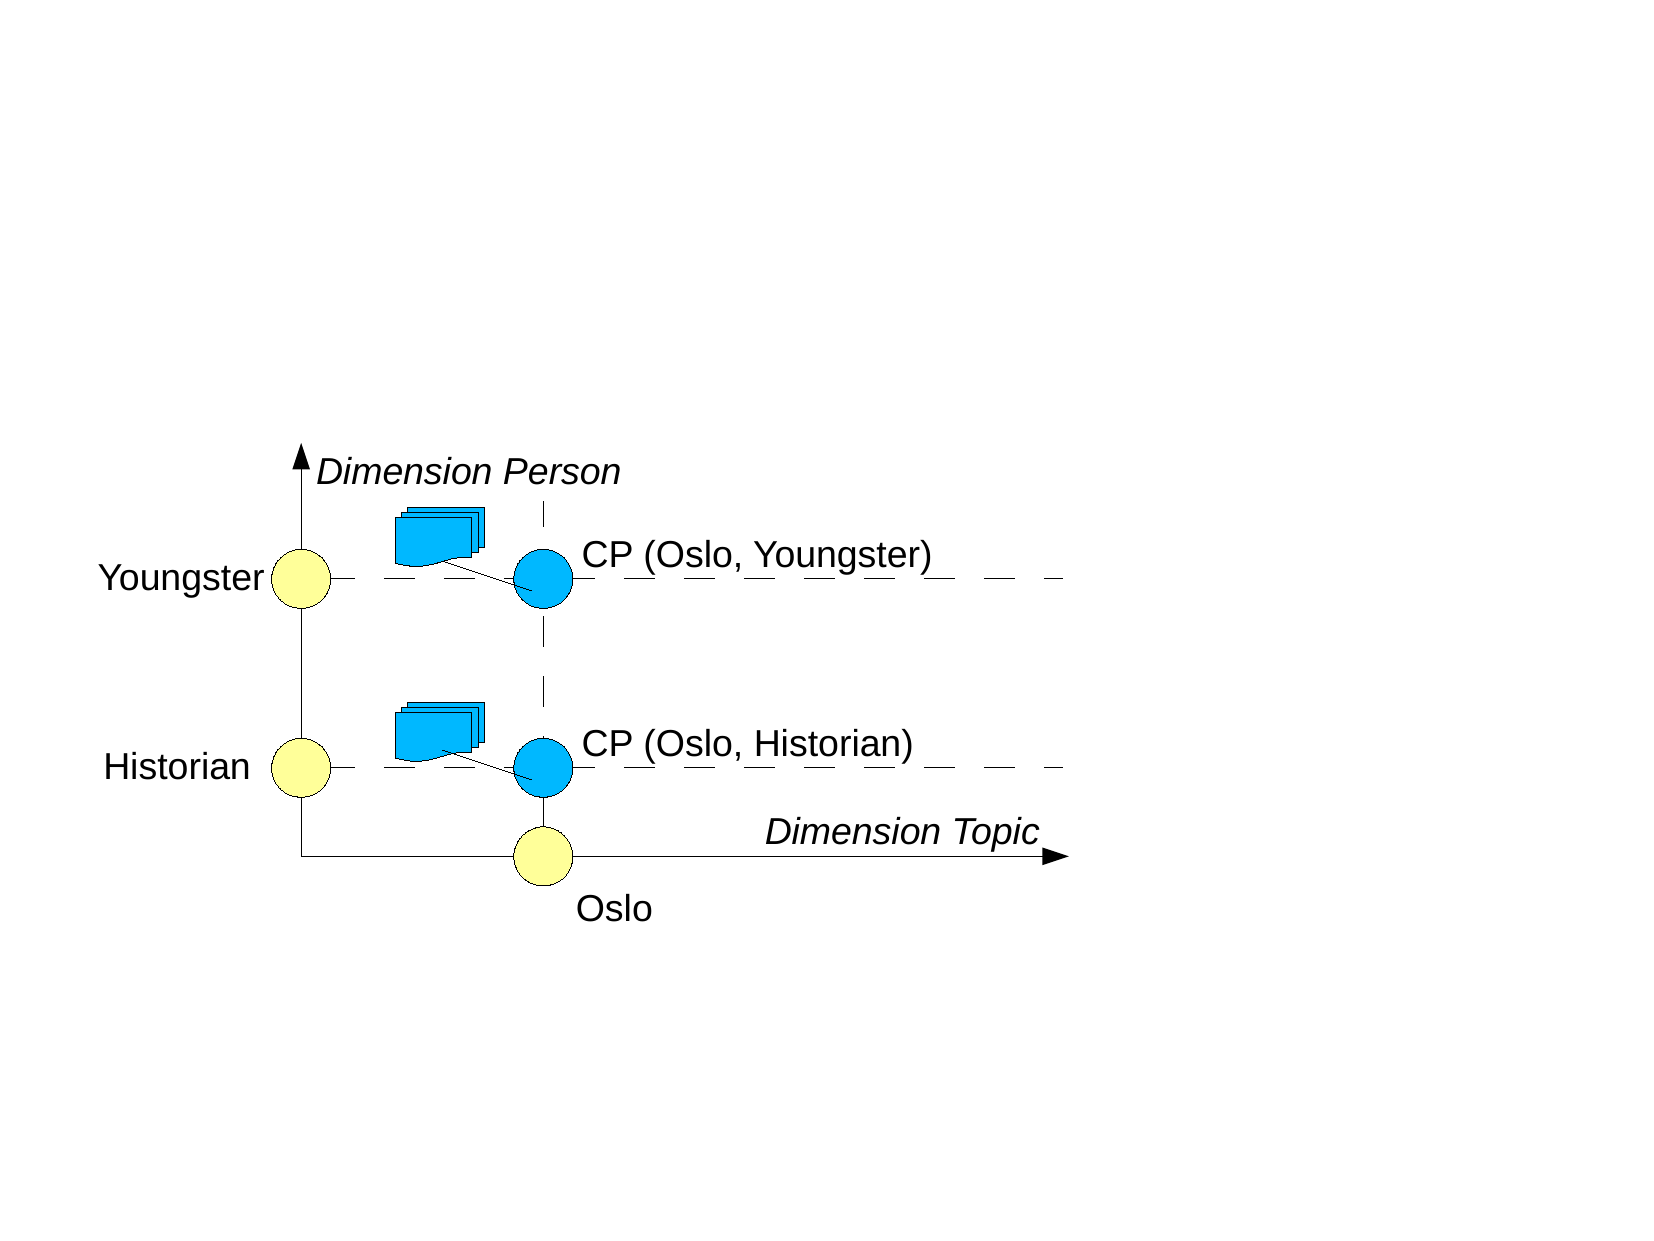

Dimension Person
CP (Oslo, Youngster)
Youngster
CP (Oslo, Historian)
Historian
Dimension Topic
Oslo